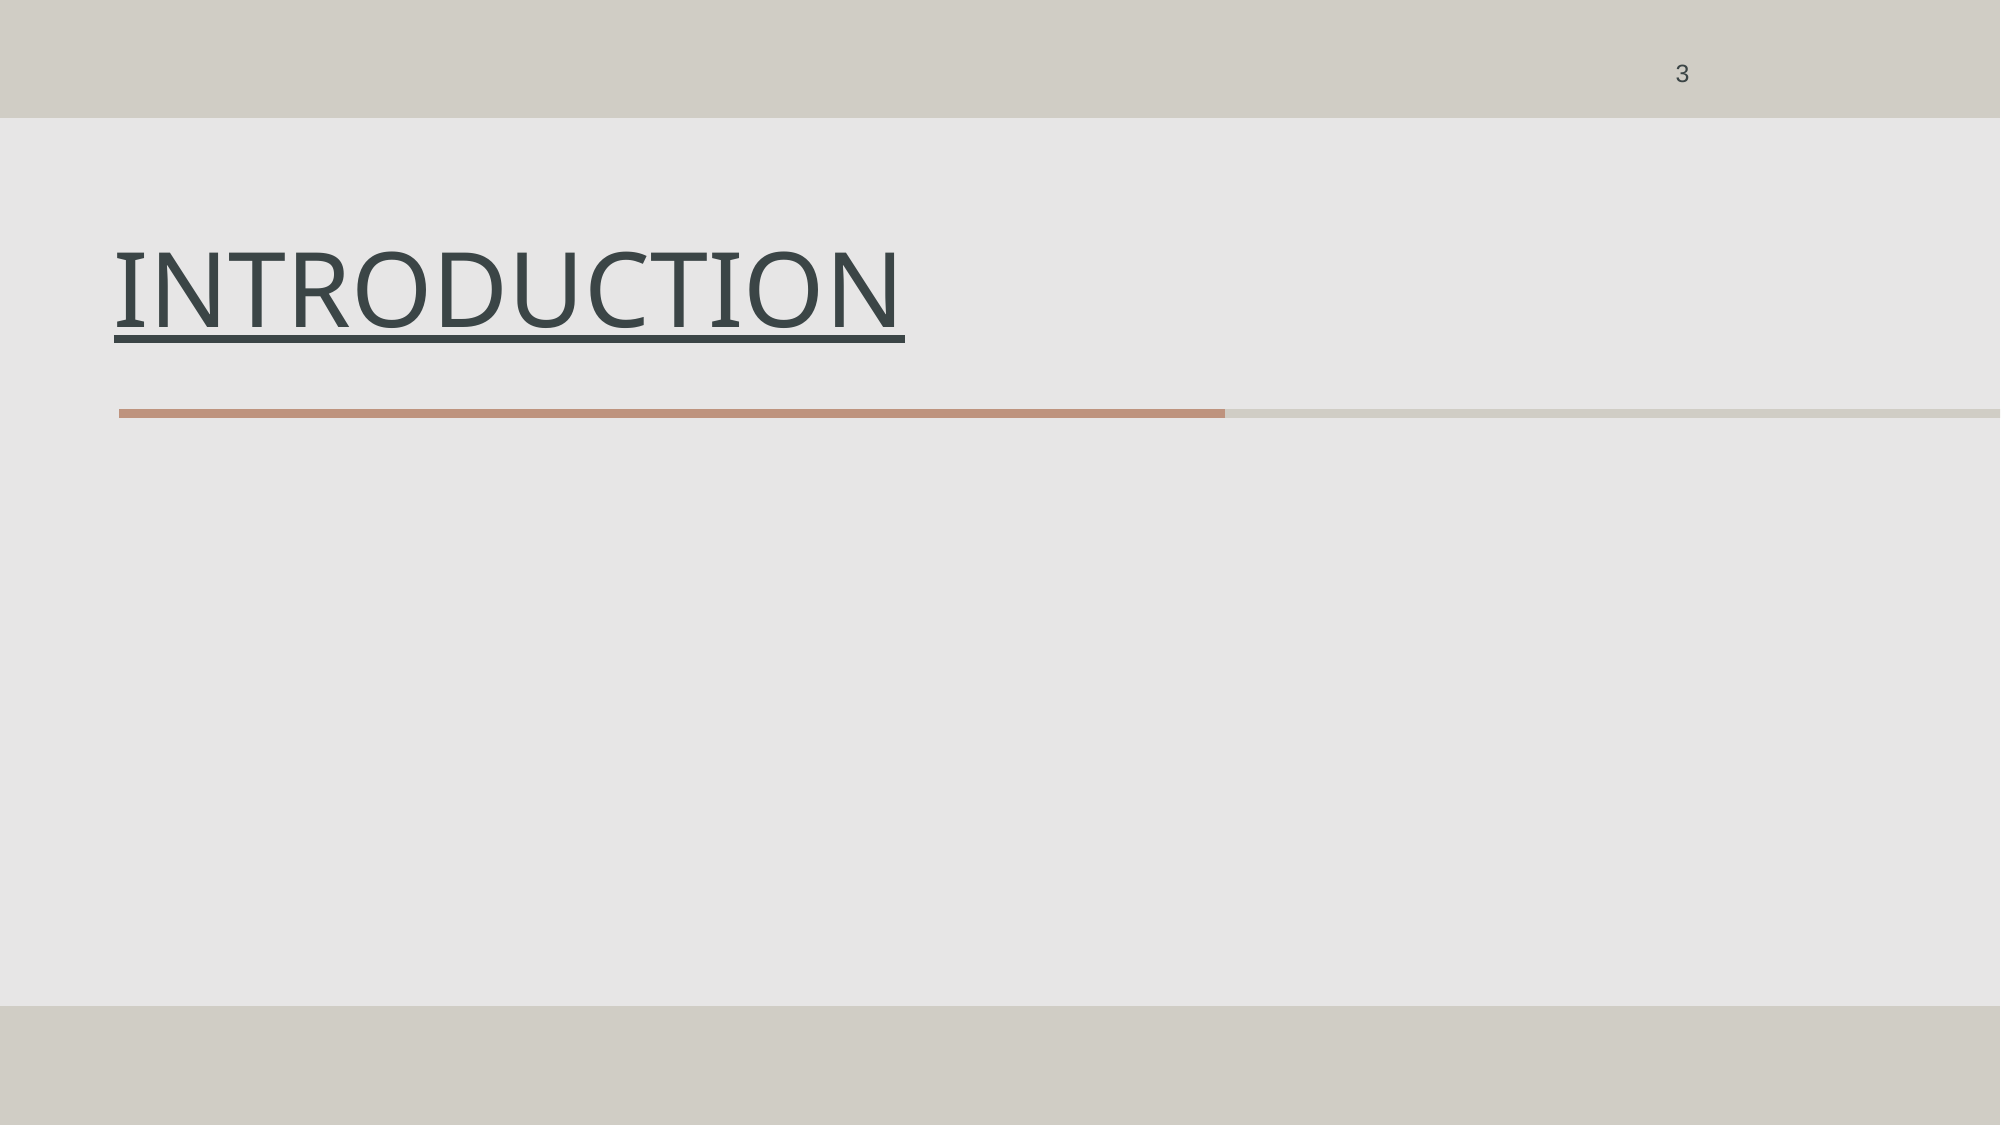

# introduction
Morse Code is a method of encoding text using dots and dashes.​
Our project uses AI and Arduino to translate Morse Code into text and display it on an LCD screen.​
Input methods: Sound, Button (Manual).​